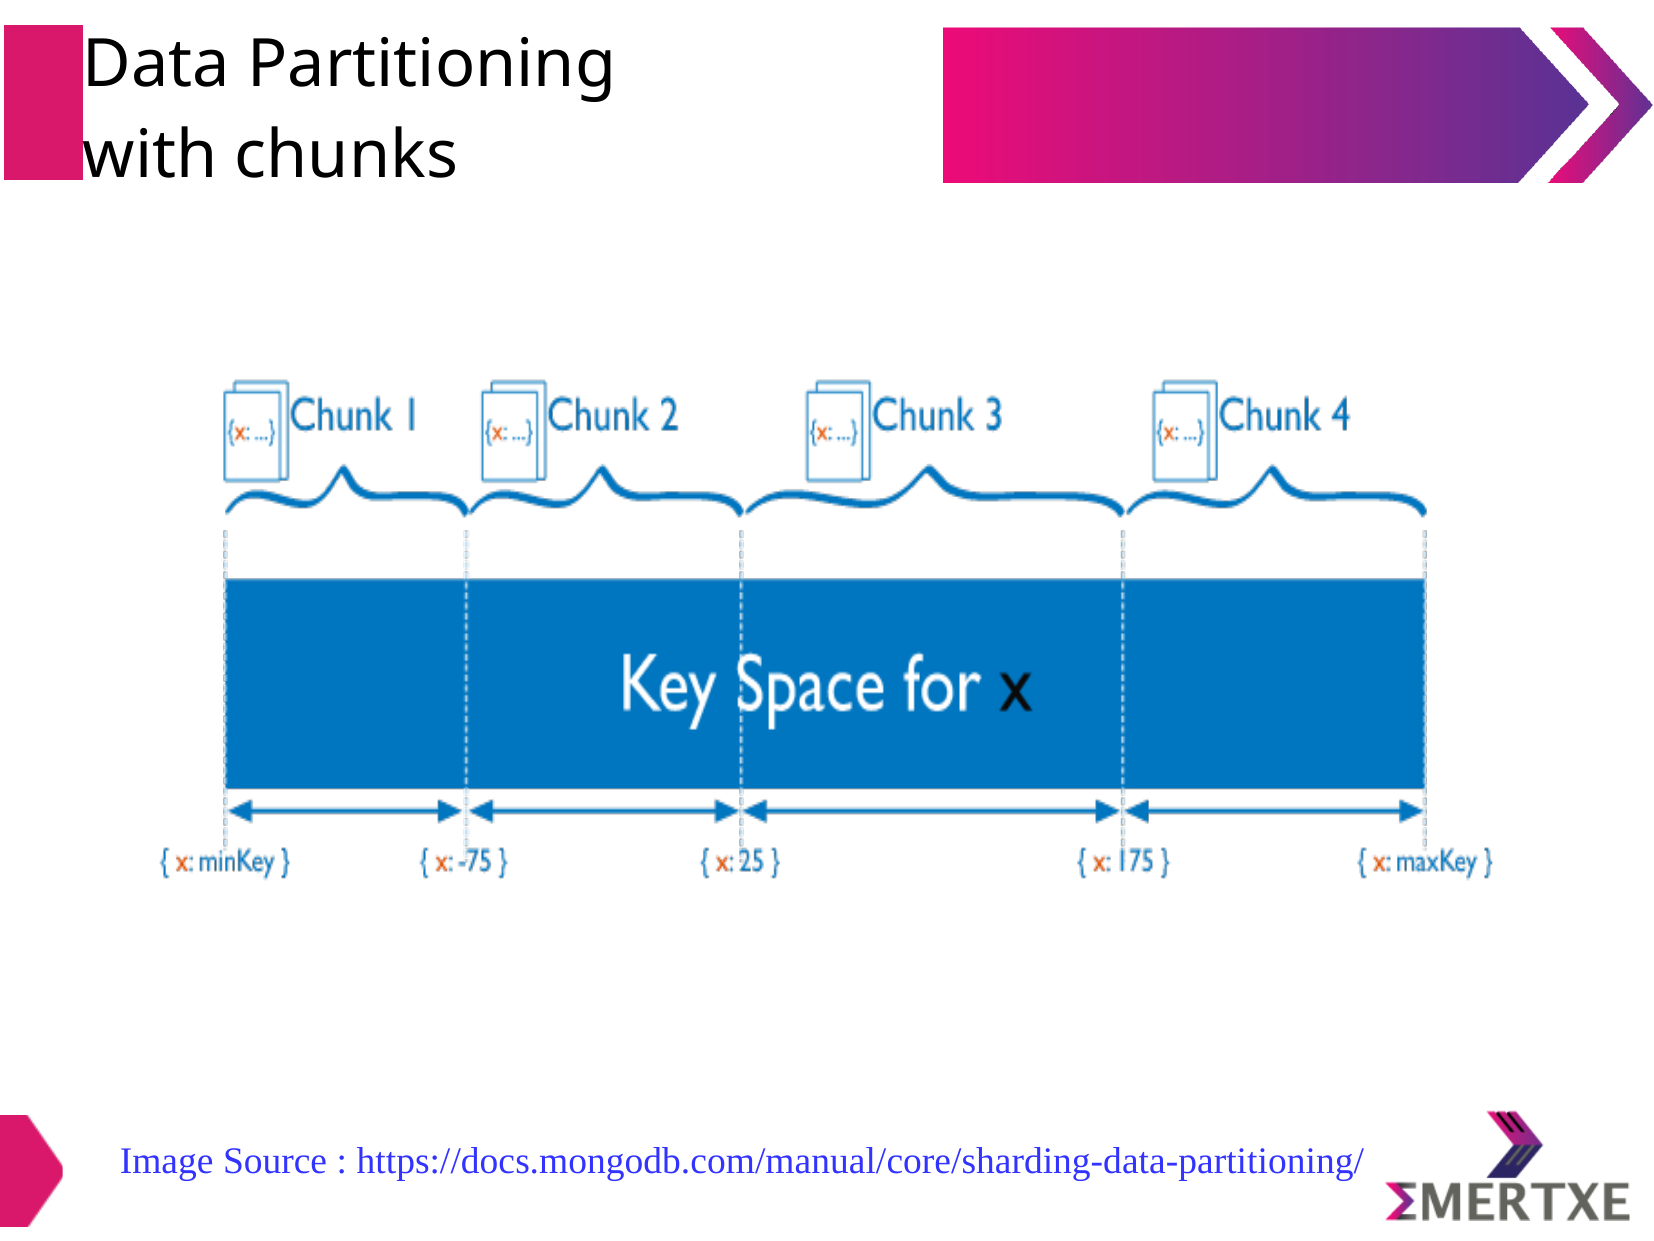

# Data Partitioning with chunks
Image Source : https://docs.mongodb.com/manual/core/sharding-data-partitioning/